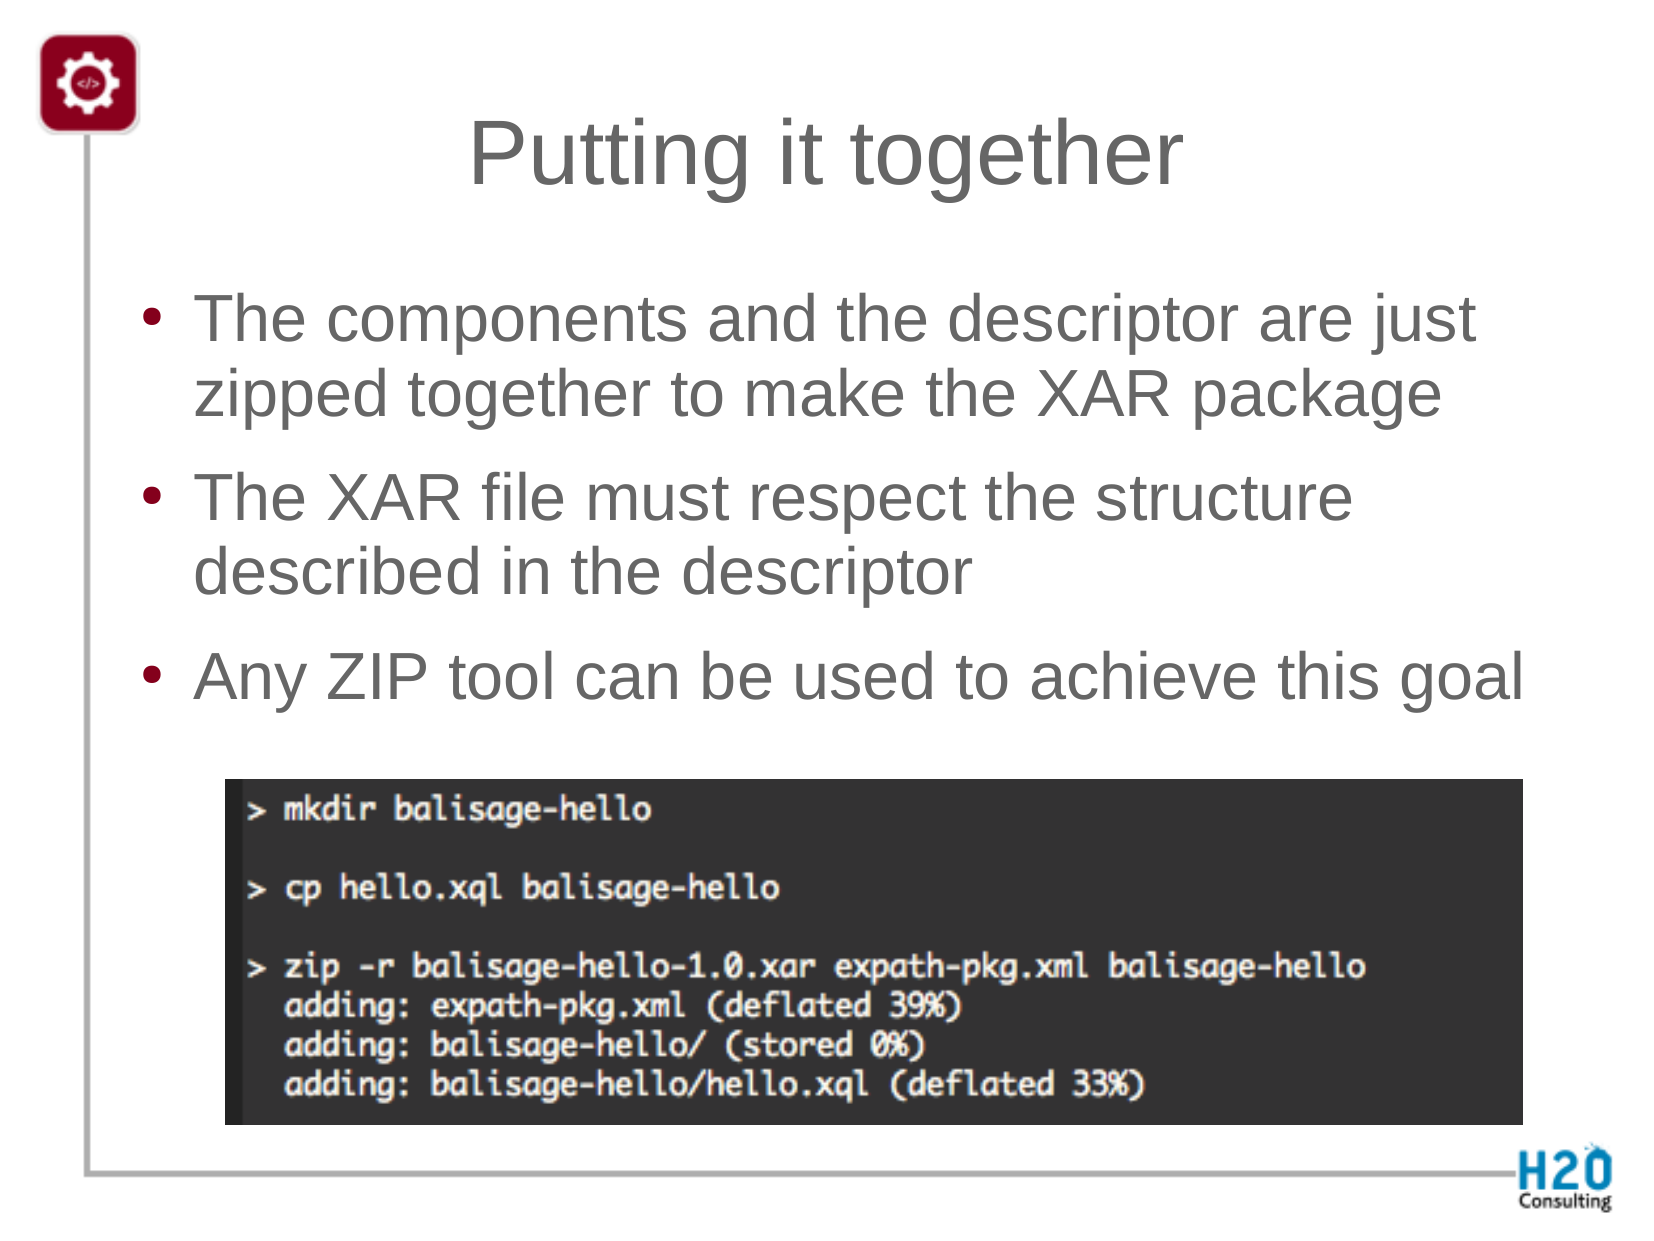

# Putting it together
The components and the descriptor are just zipped together to make the XAR package
The XAR file must respect the structure described in the descriptor
Any ZIP tool can be used to achieve this goal